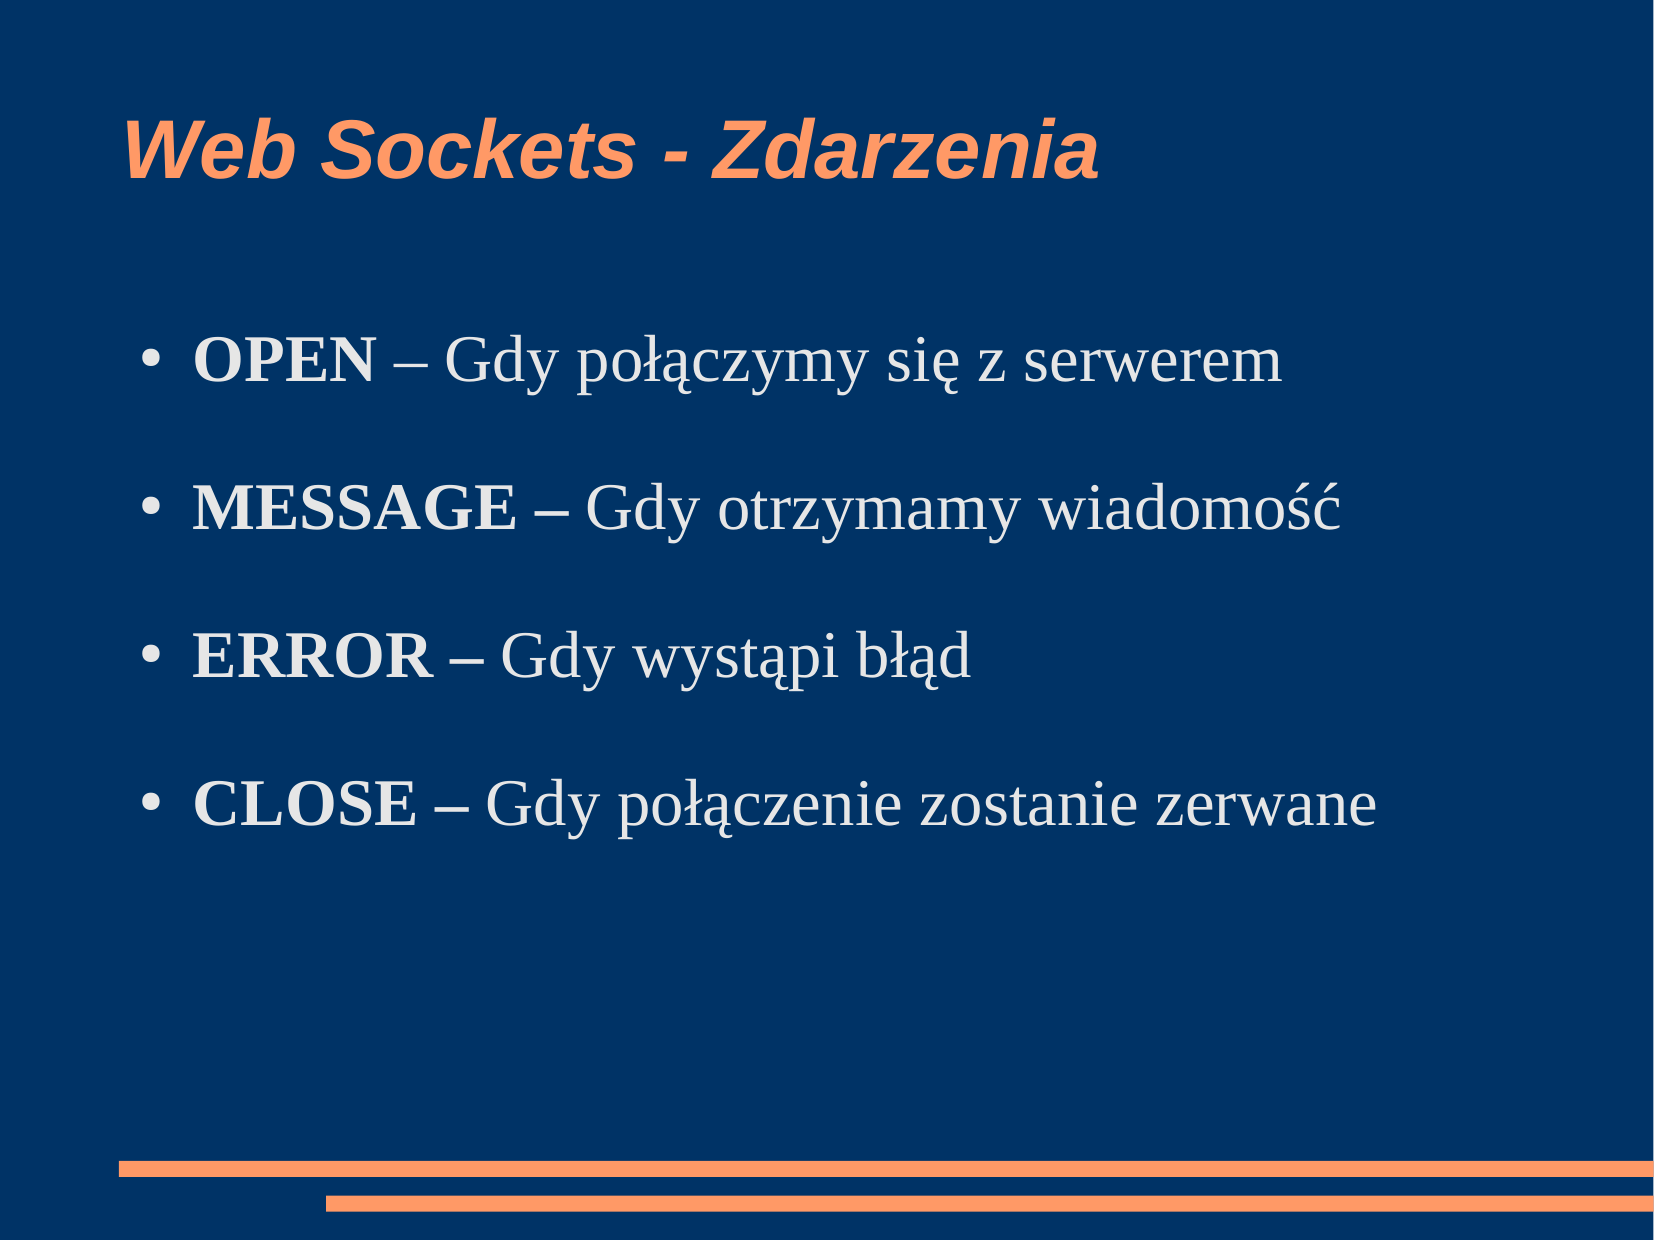

# Web Sockets - Zdarzenia
OPEN – Gdy połączymy się z serwerem
MESSAGE – Gdy otrzymamy wiadomość
ERROR – Gdy wystąpi błąd
CLOSE – Gdy połączenie zostanie zerwane